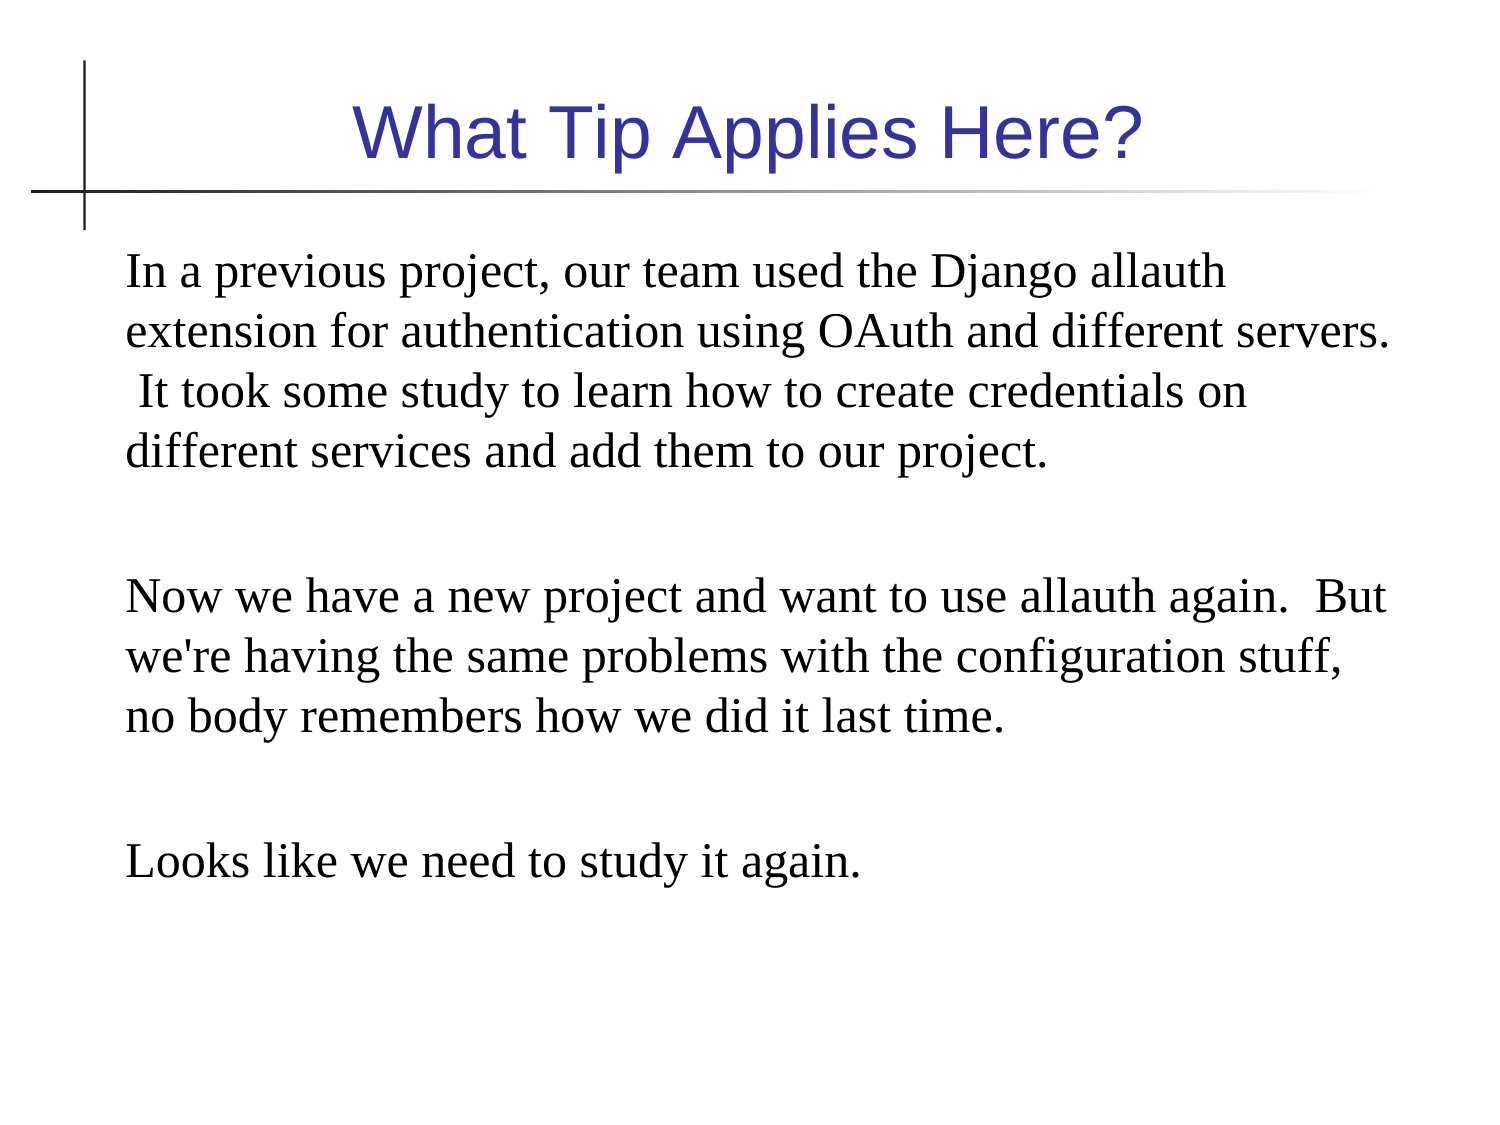

# What Tip Applies Here?
In a previous project, our team used the Django allauth extension for authentication using OAuth and different servers. It took some study to learn how to create credentials on different services and add them to our project.
Now we have a new project and want to use allauth again. But we're having the same problems with the configuration stuff, no body remembers how we did it last time.
Looks like we need to study it again.